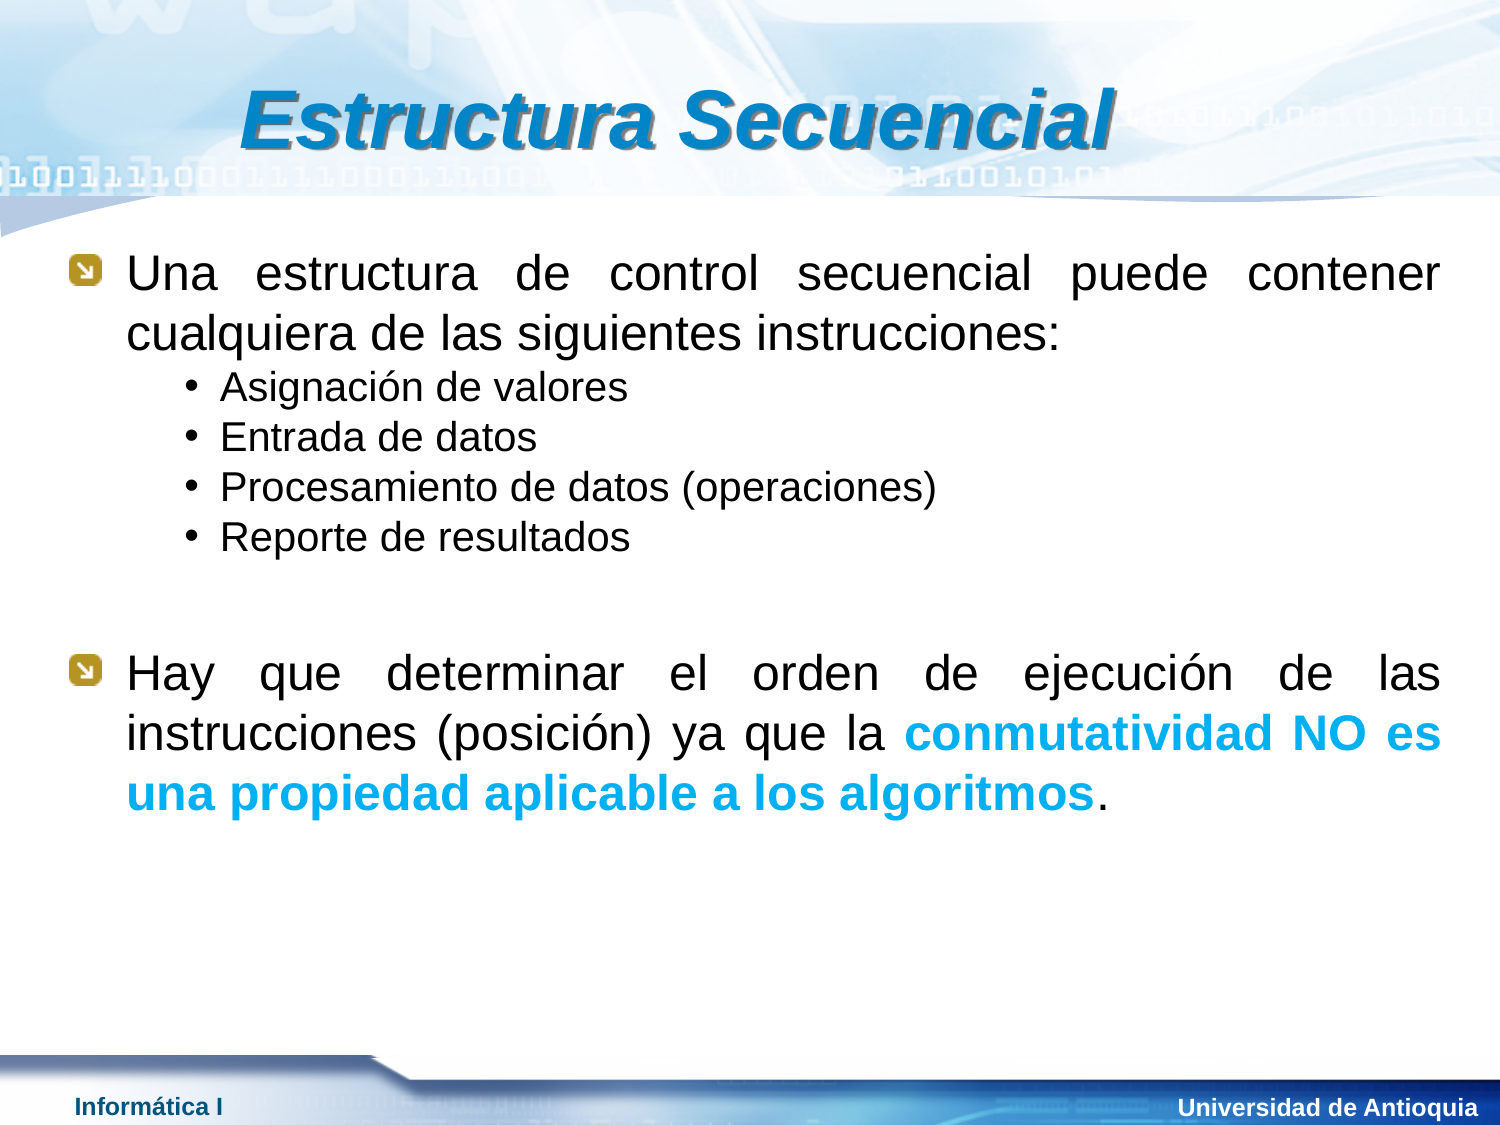

# Estructura Secuencial
Una estructura de control secuencial puede contener cualquiera de las siguientes instrucciones:
Asignación de valores
Entrada de datos
Procesamiento de datos (operaciones)
Reporte de resultados
Hay que determinar el orden de ejecución de las instrucciones (posición) ya que la conmutatividad NO es una propiedad aplicable a los algoritmos.